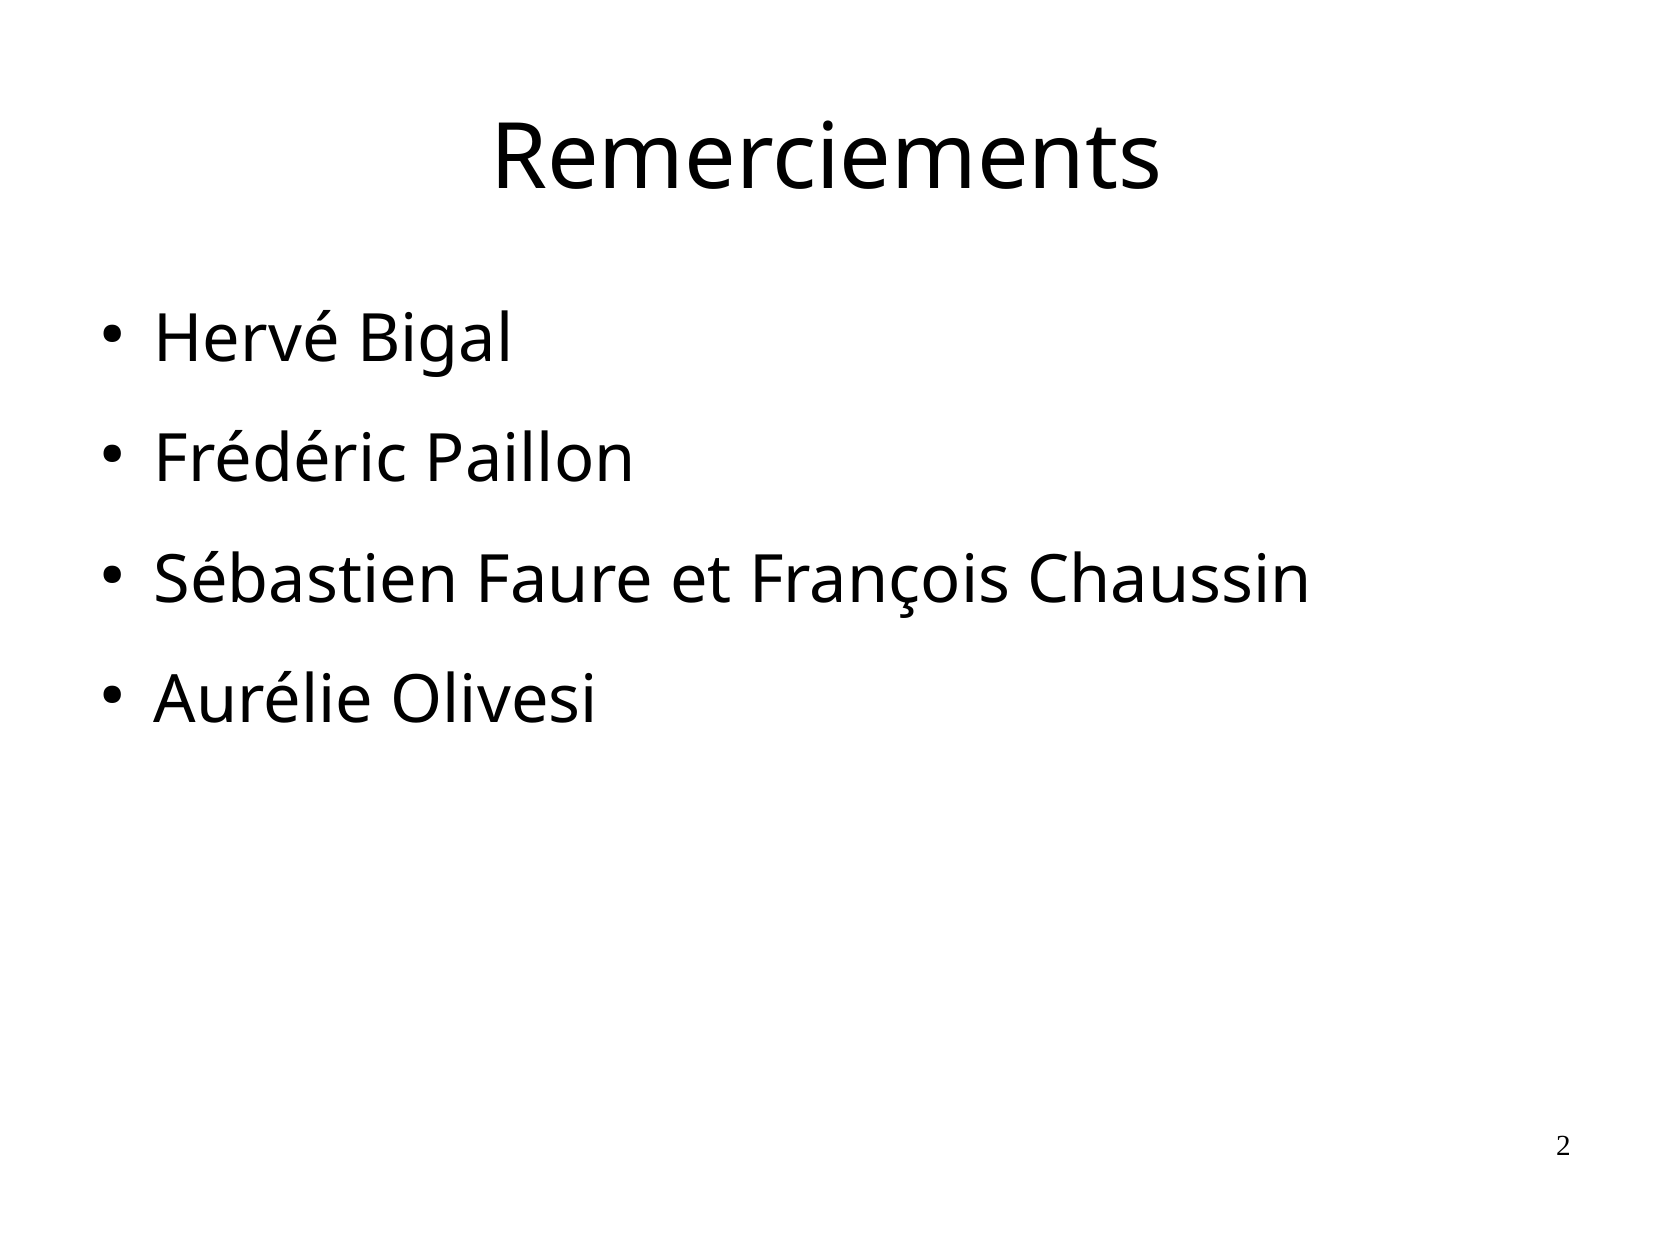

# Remerciements
Hervé Bigal
Frédéric Paillon
Sébastien Faure et François Chaussin
Aurélie Olivesi
2